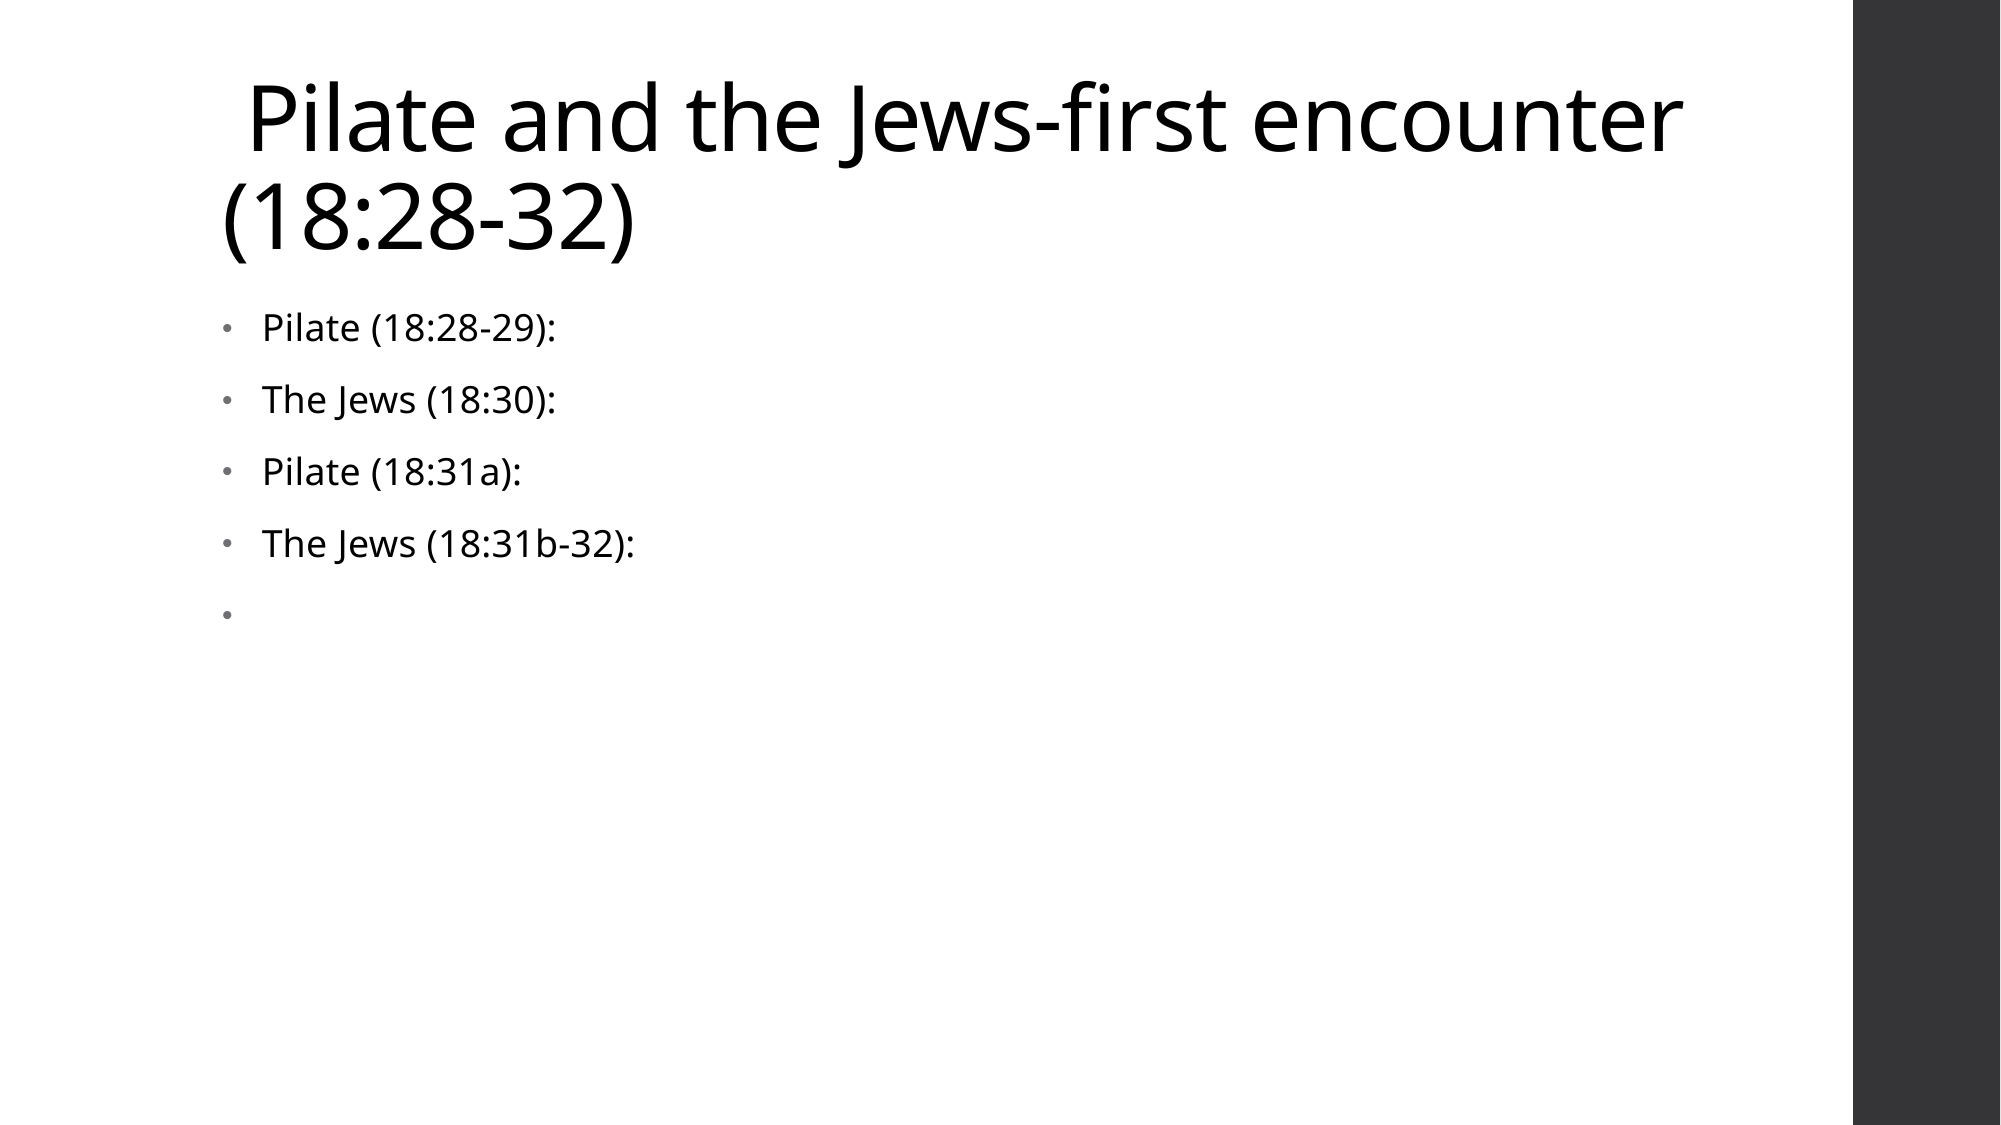

# Pilate and the Jews-first encounter (18:28-32)
 Pilate (18:28-29):
 The Jews (18:30):
 Pilate (18:31a):
 The Jews (18:31b-32):